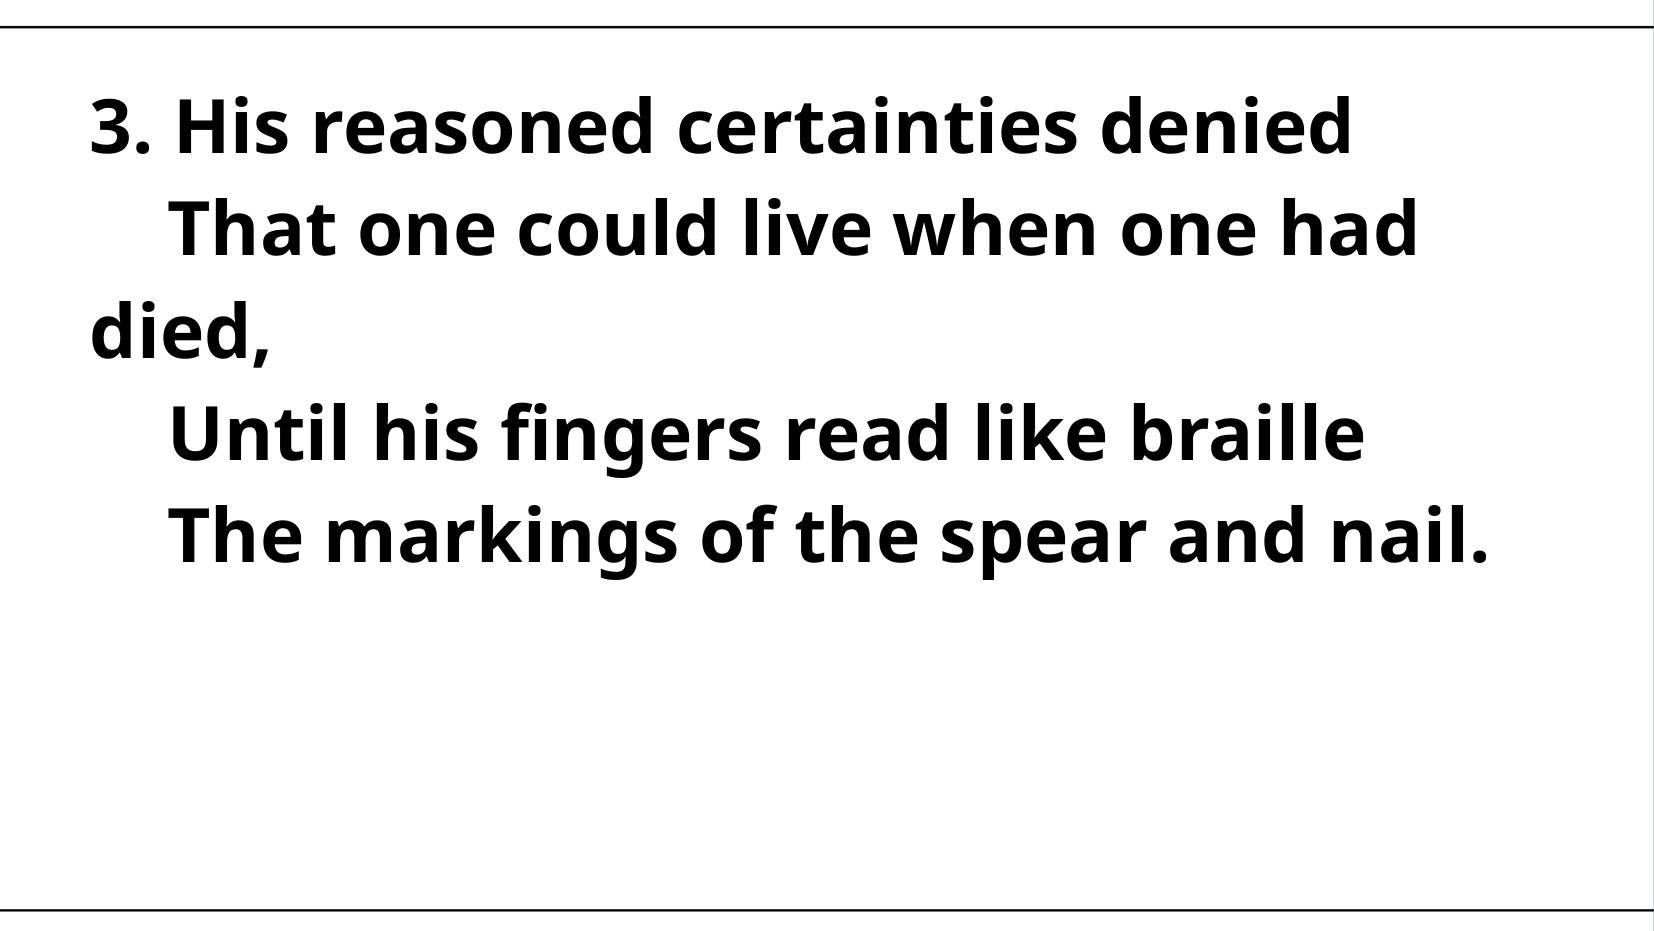

3. His reasoned certainties denied
 That one could live when one had died,
 Until his fingers read like braille
 The markings of the spear and nail.